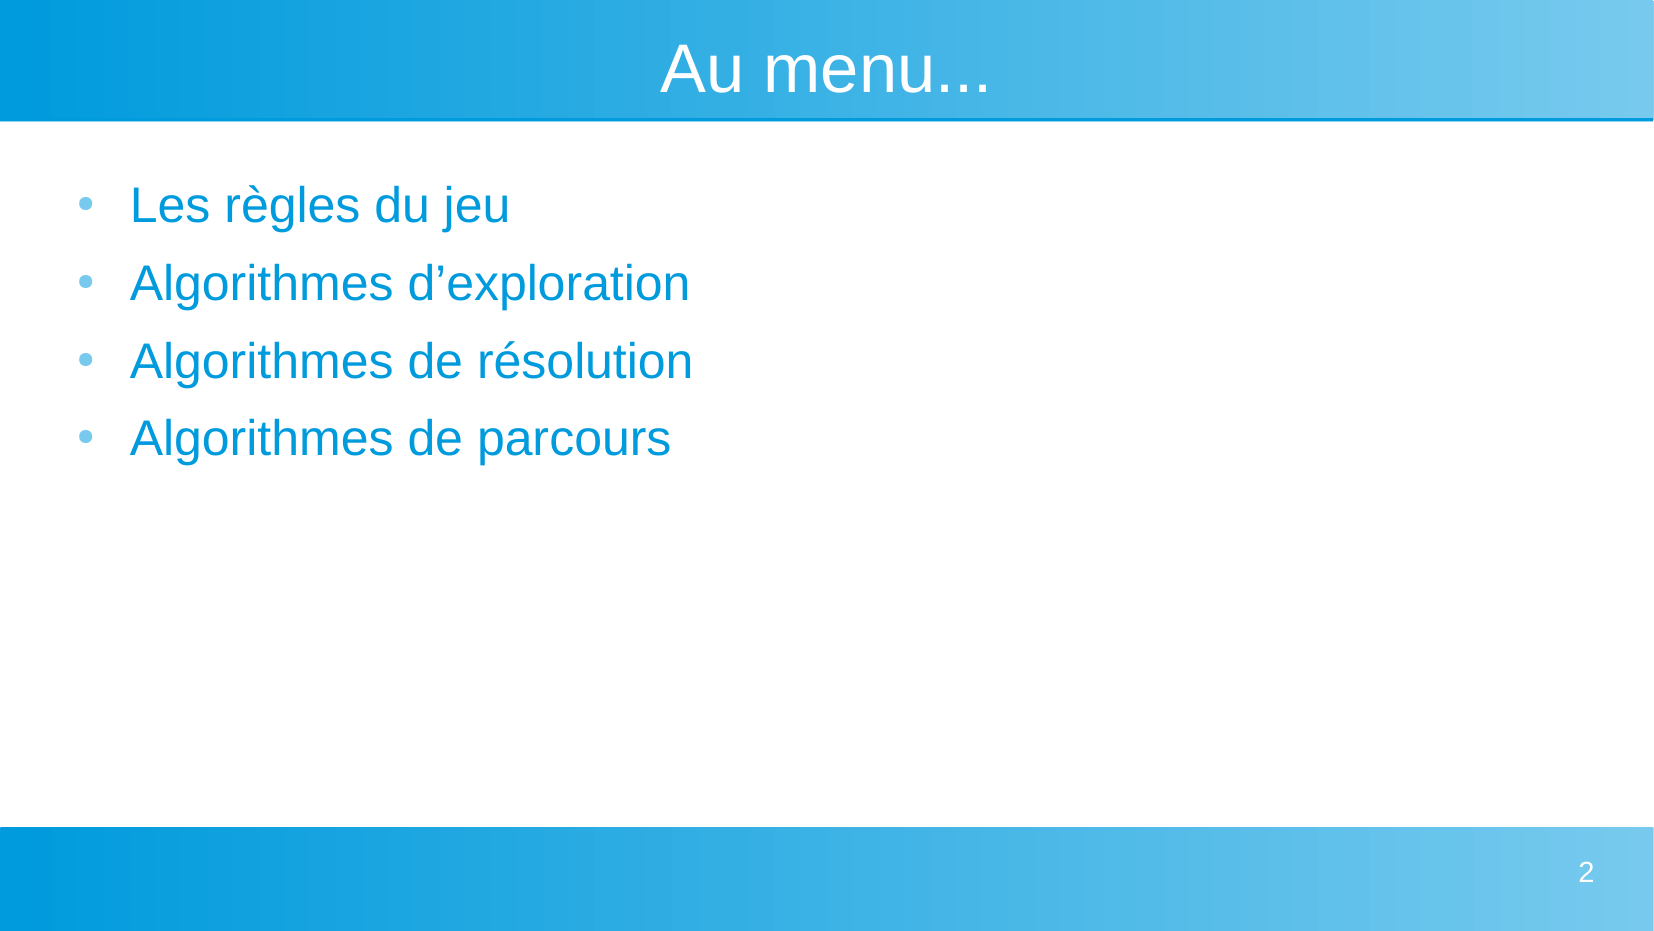

# Au menu...
Les règles du jeu
Algorithmes d’exploration
Algorithmes de résolution
Algorithmes de parcours
2